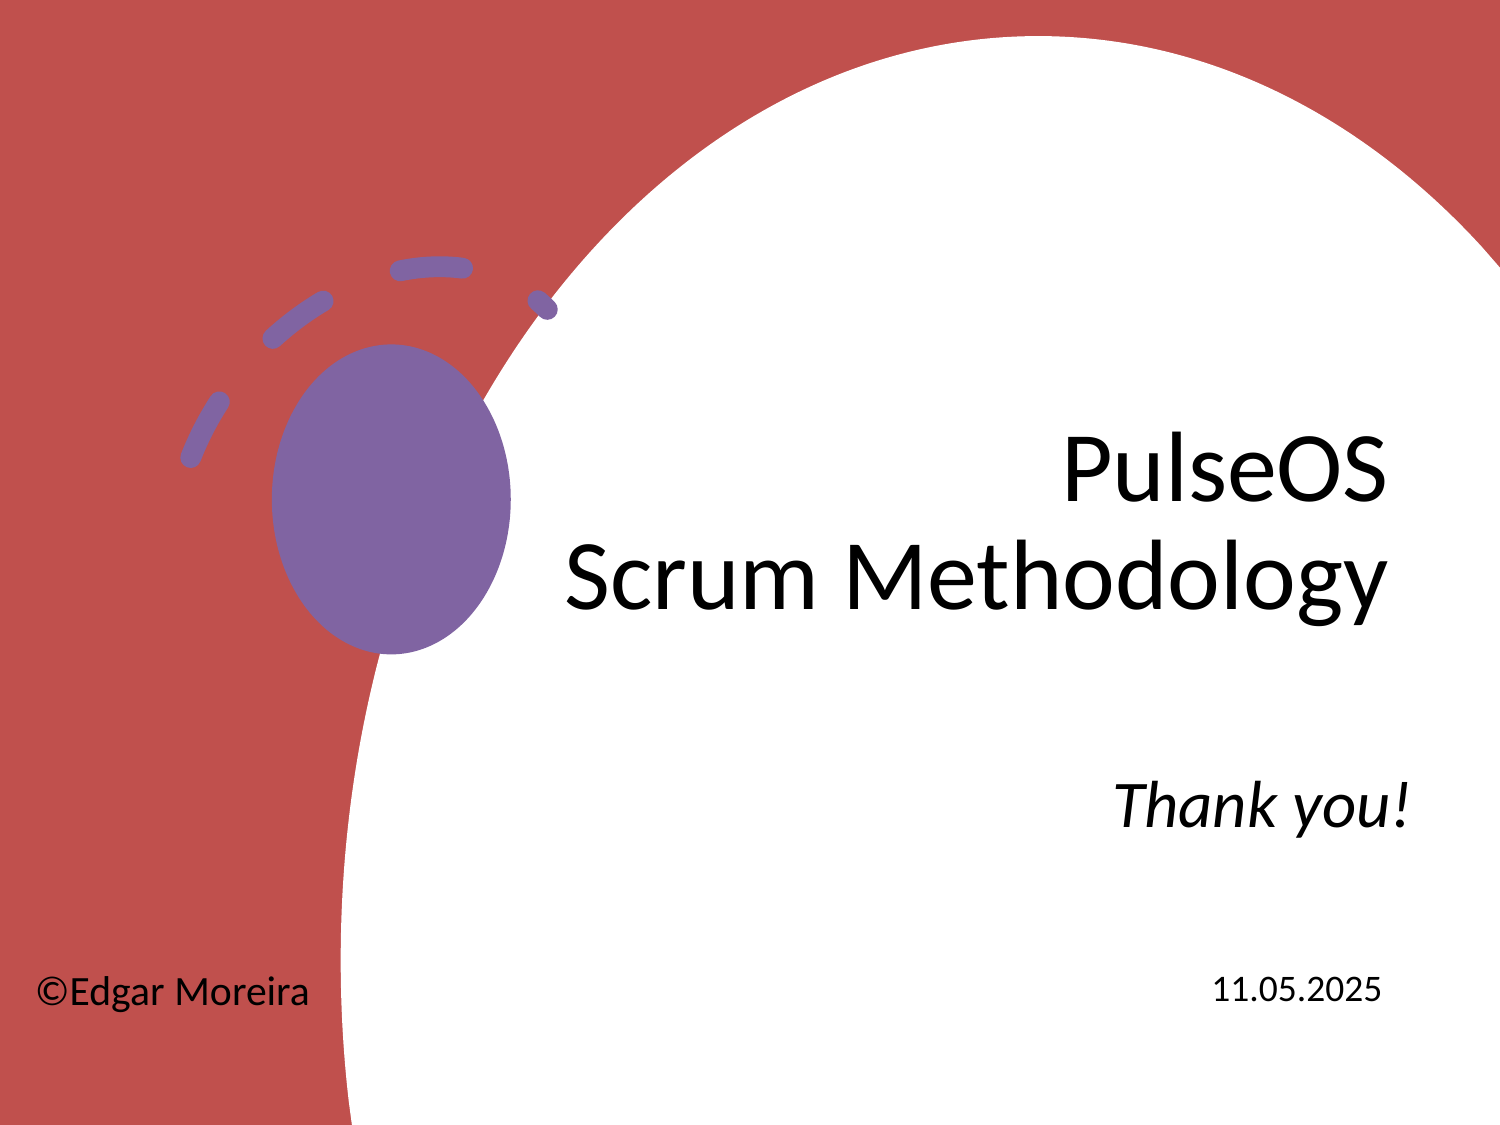

# PulseOS Scrum Methodology
Thank you!
11.05.2025
©Edgar Moreira